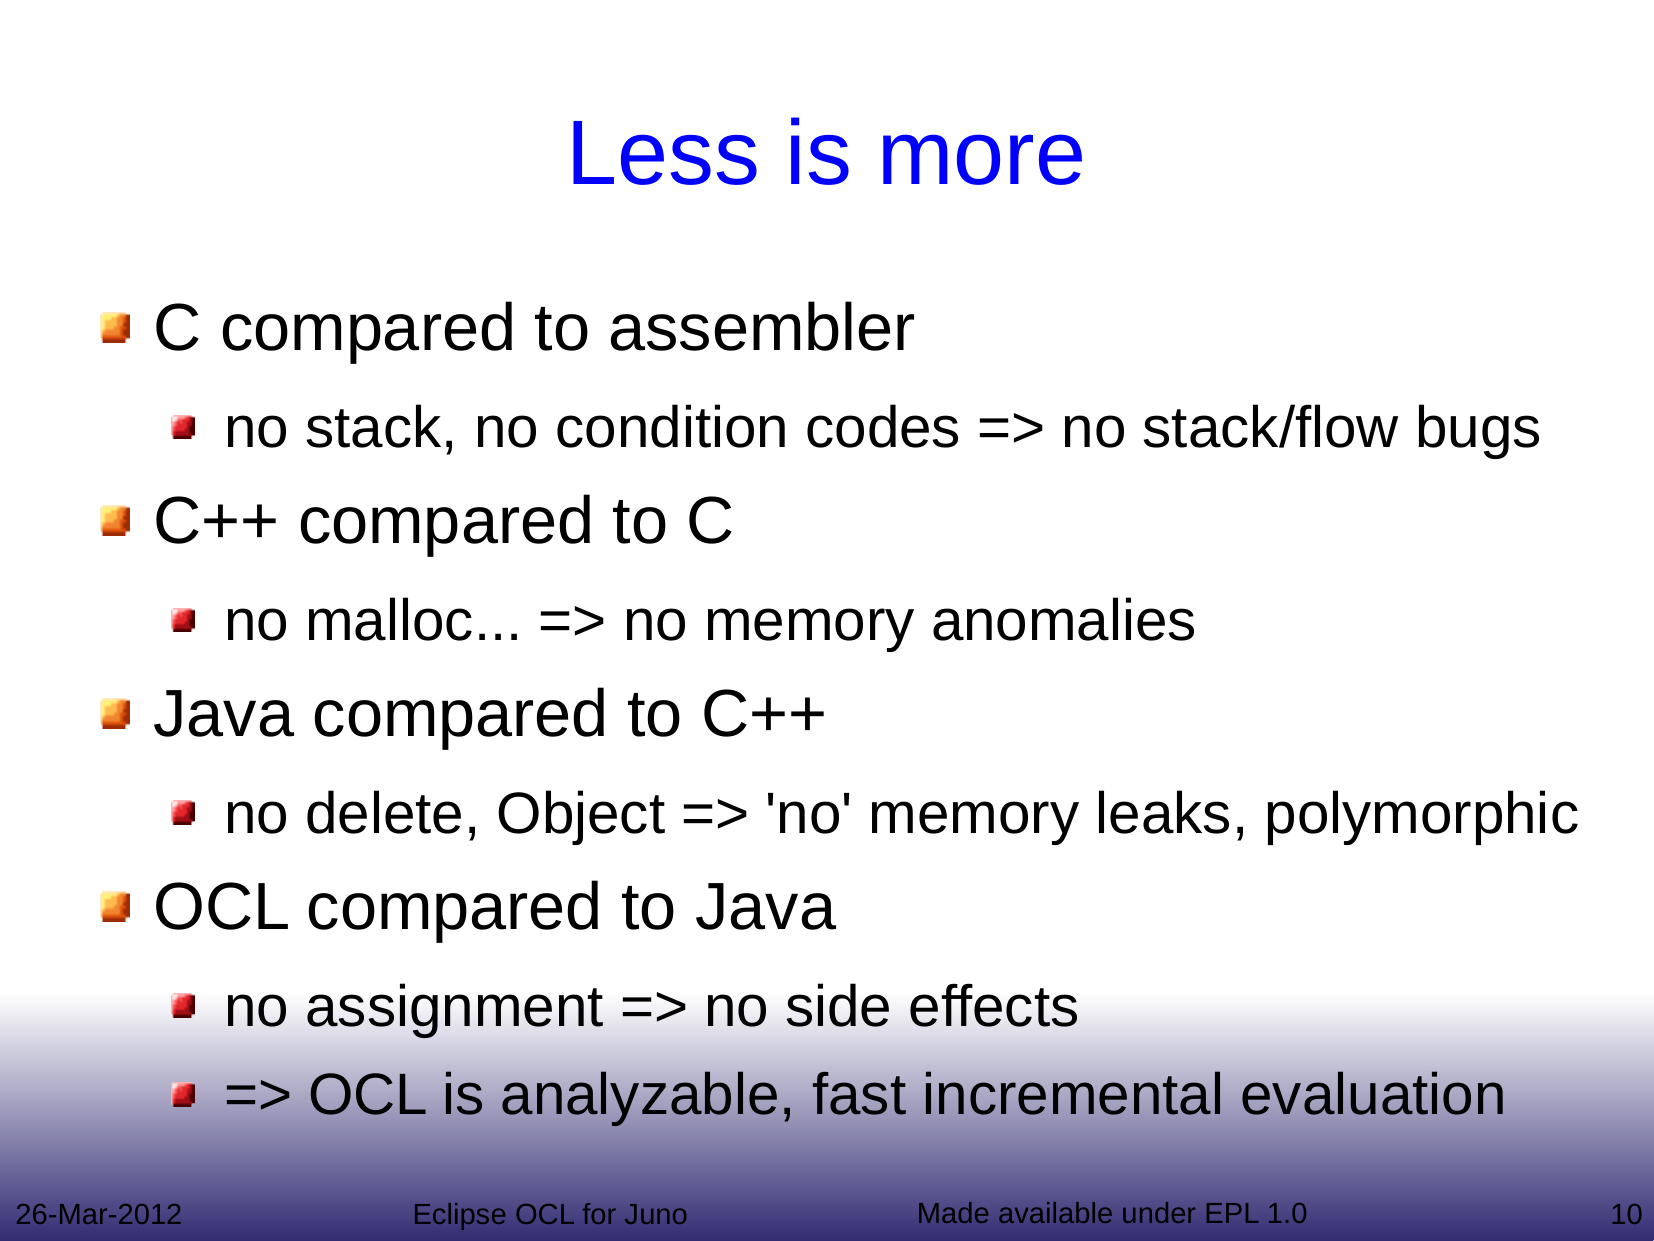

# Less is more
C compared to assembler
no stack, no condition codes => no stack/flow bugs
C++ compared to C
no malloc... => no memory anomalies
Java compared to C++
no delete, Object => 'no' memory leaks, polymorphic
OCL compared to Java
no assignment => no side effects
=> OCL is analyzable, fast incremental evaluation
26-Mar-2012
Eclipse OCL for Juno
10